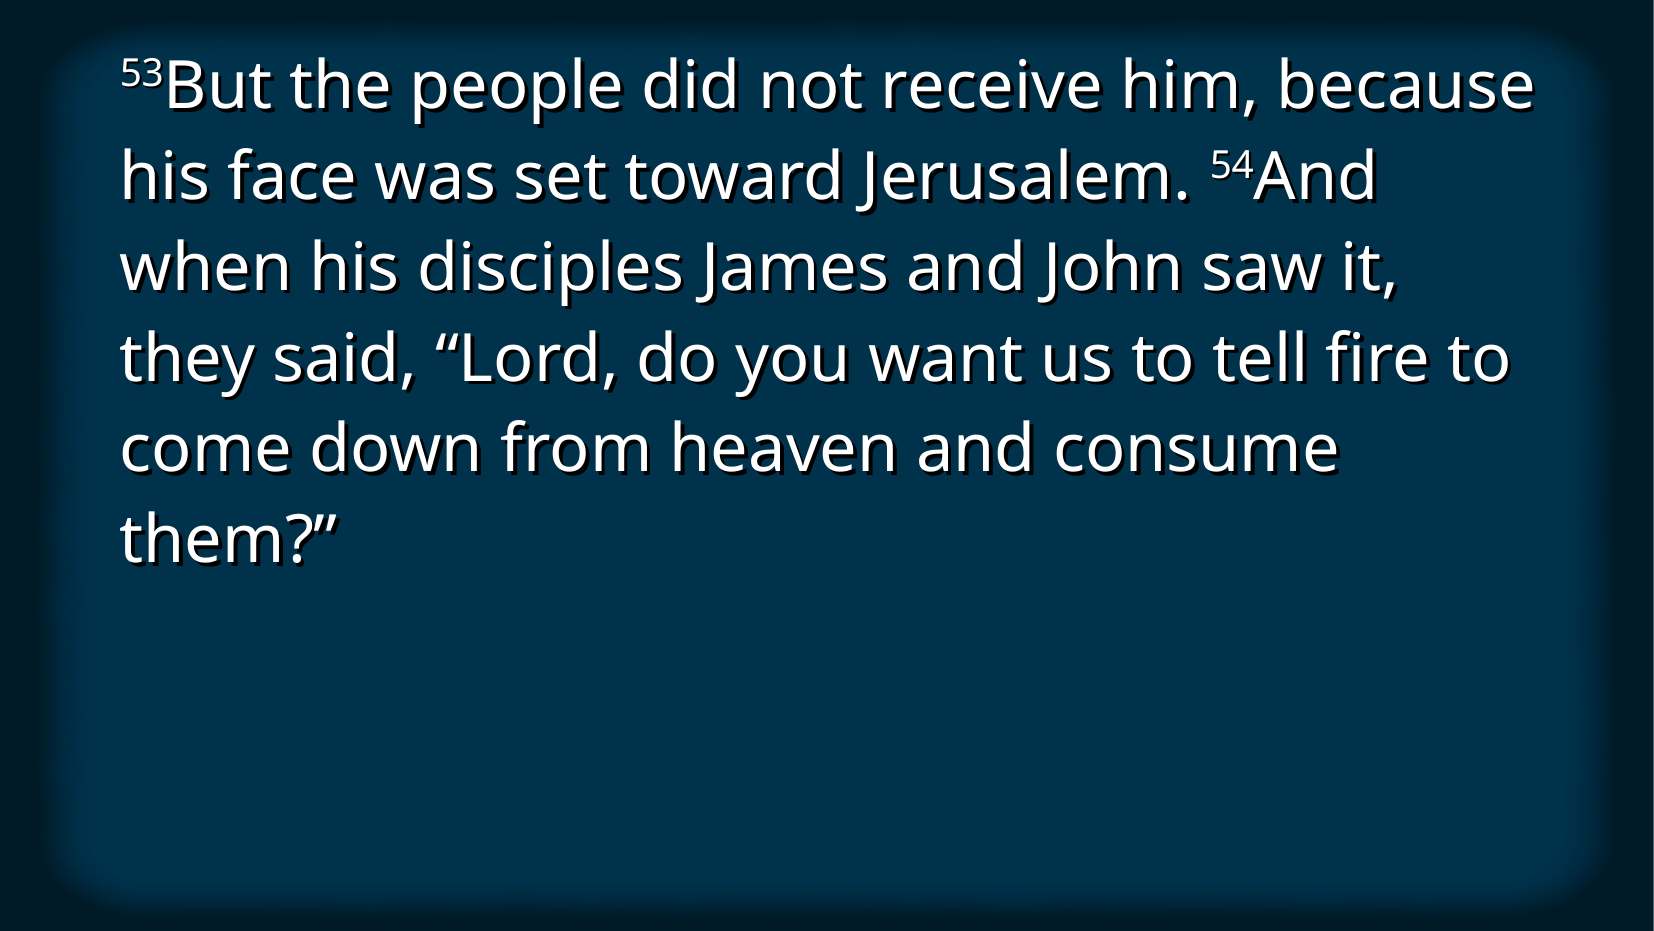

53But the people did not receive him, because his face was set toward Jerusalem. 54And when his disciples James and John saw it, they said, “Lord, do you want us to tell fire to come down from heaven and consume them?”